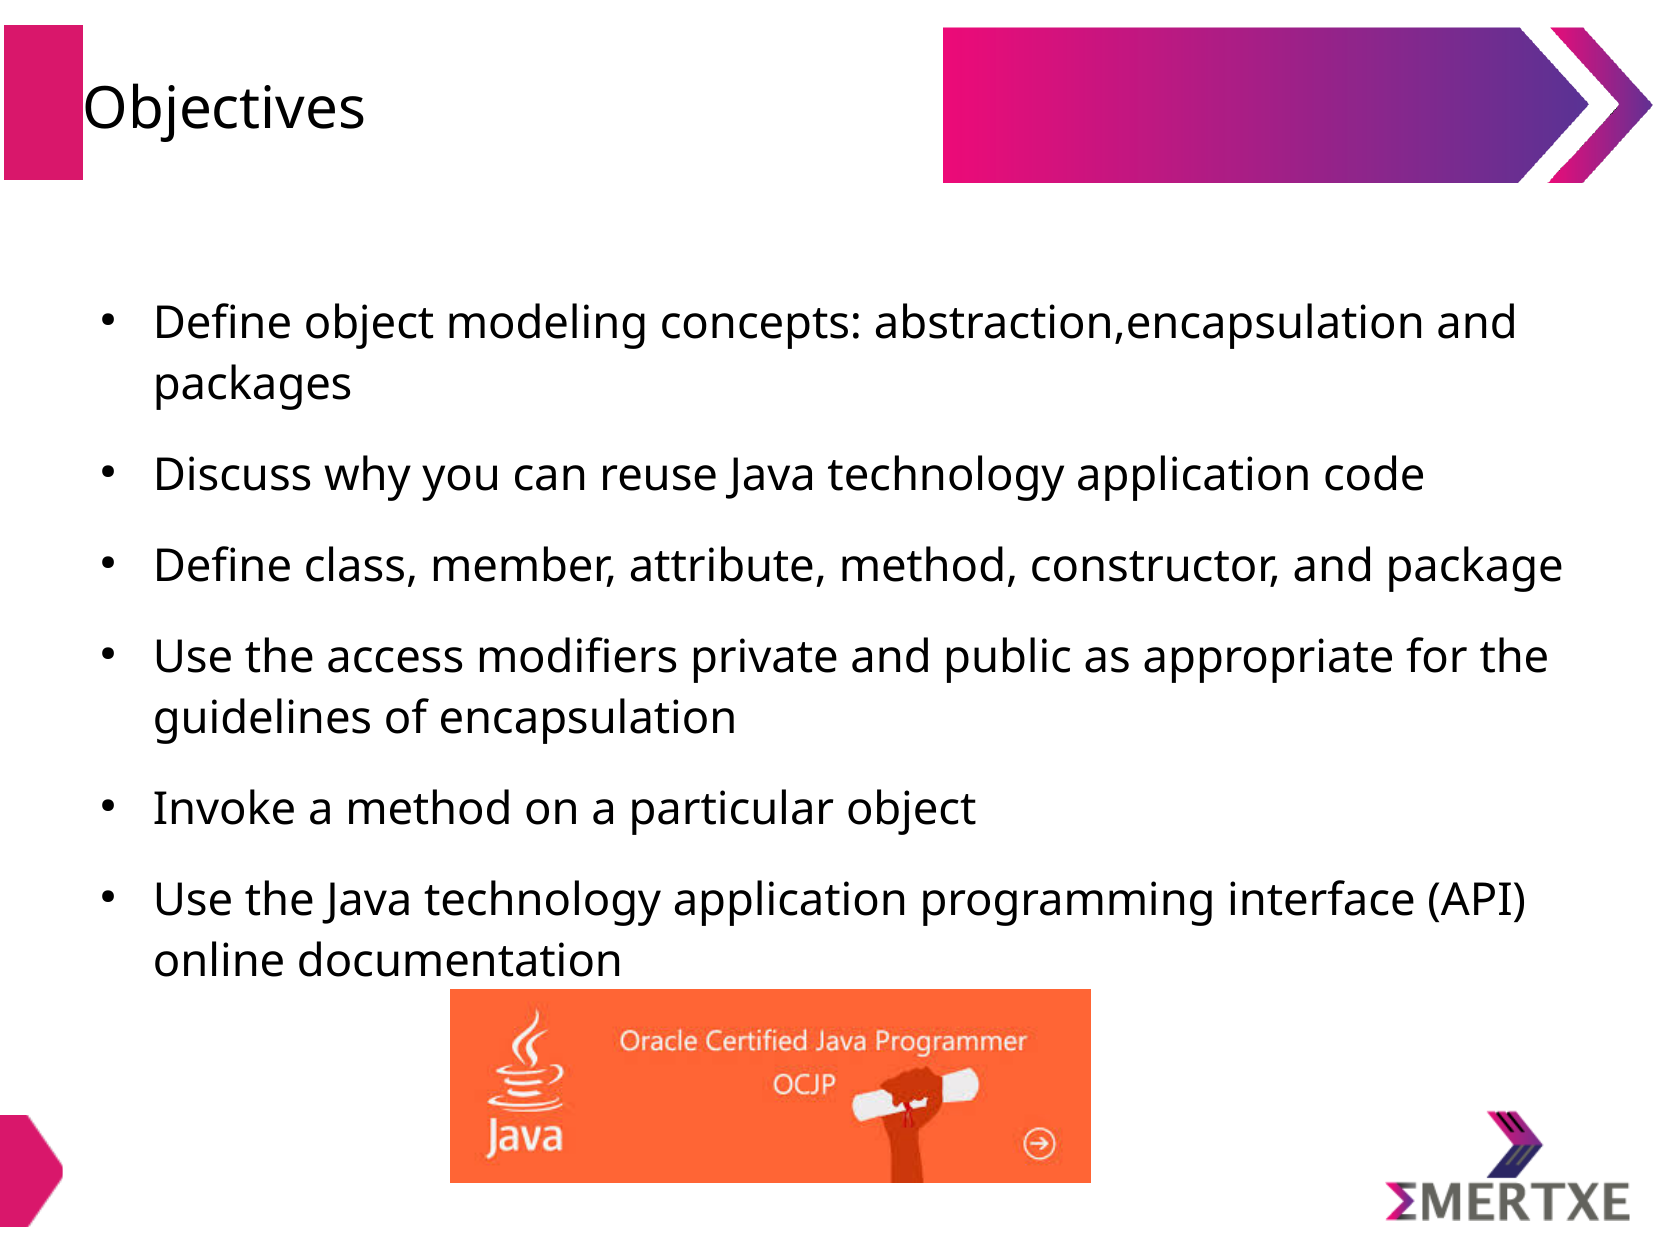

# Objectives
Define object modeling concepts: abstraction,encapsulation and packages
Discuss why you can reuse Java technology application code
Define class, member, attribute, method, constructor, and package
Use the access modifiers private and public as appropriate for the guidelines of encapsulation
Invoke a method on a particular object
Use the Java technology application programming interface (API) online documentation